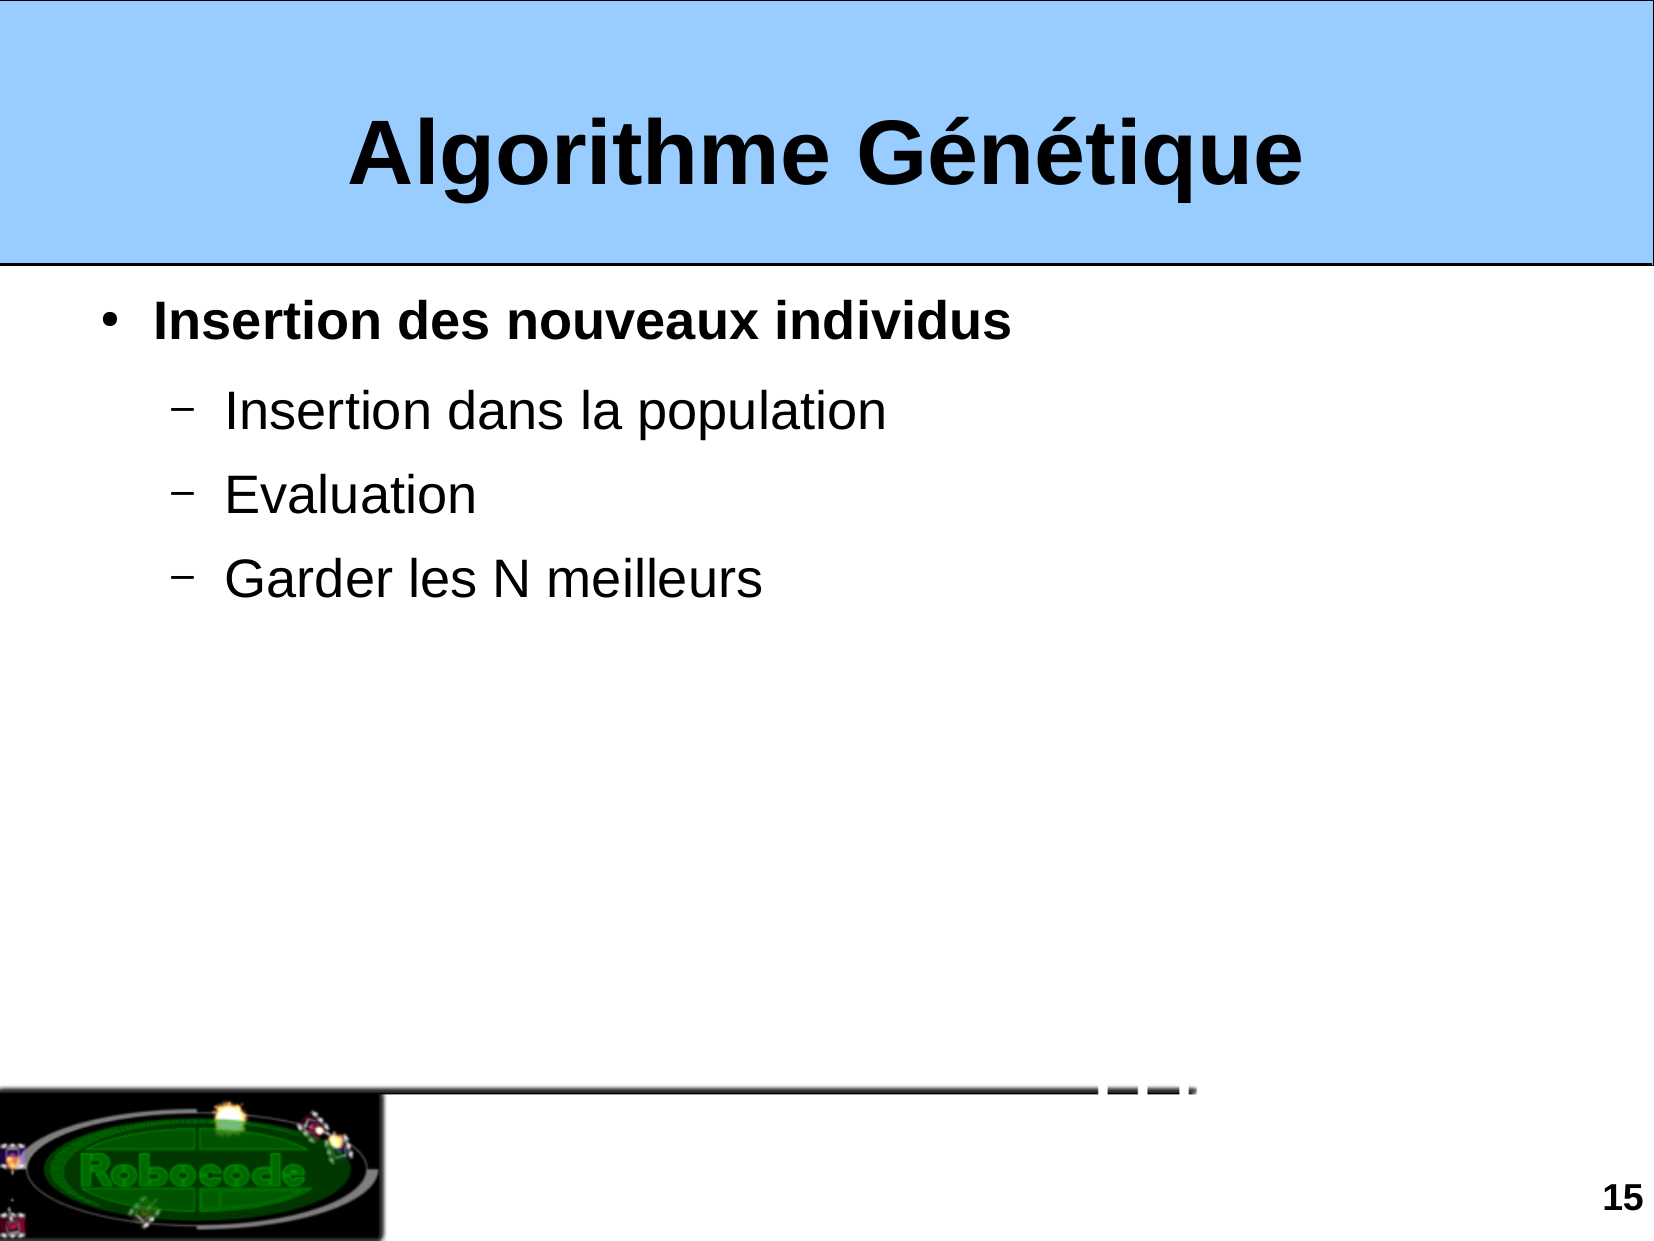

# Algorithme Génétique
Insertion des nouveaux individus
Insertion dans la population
Evaluation
Garder les N meilleurs